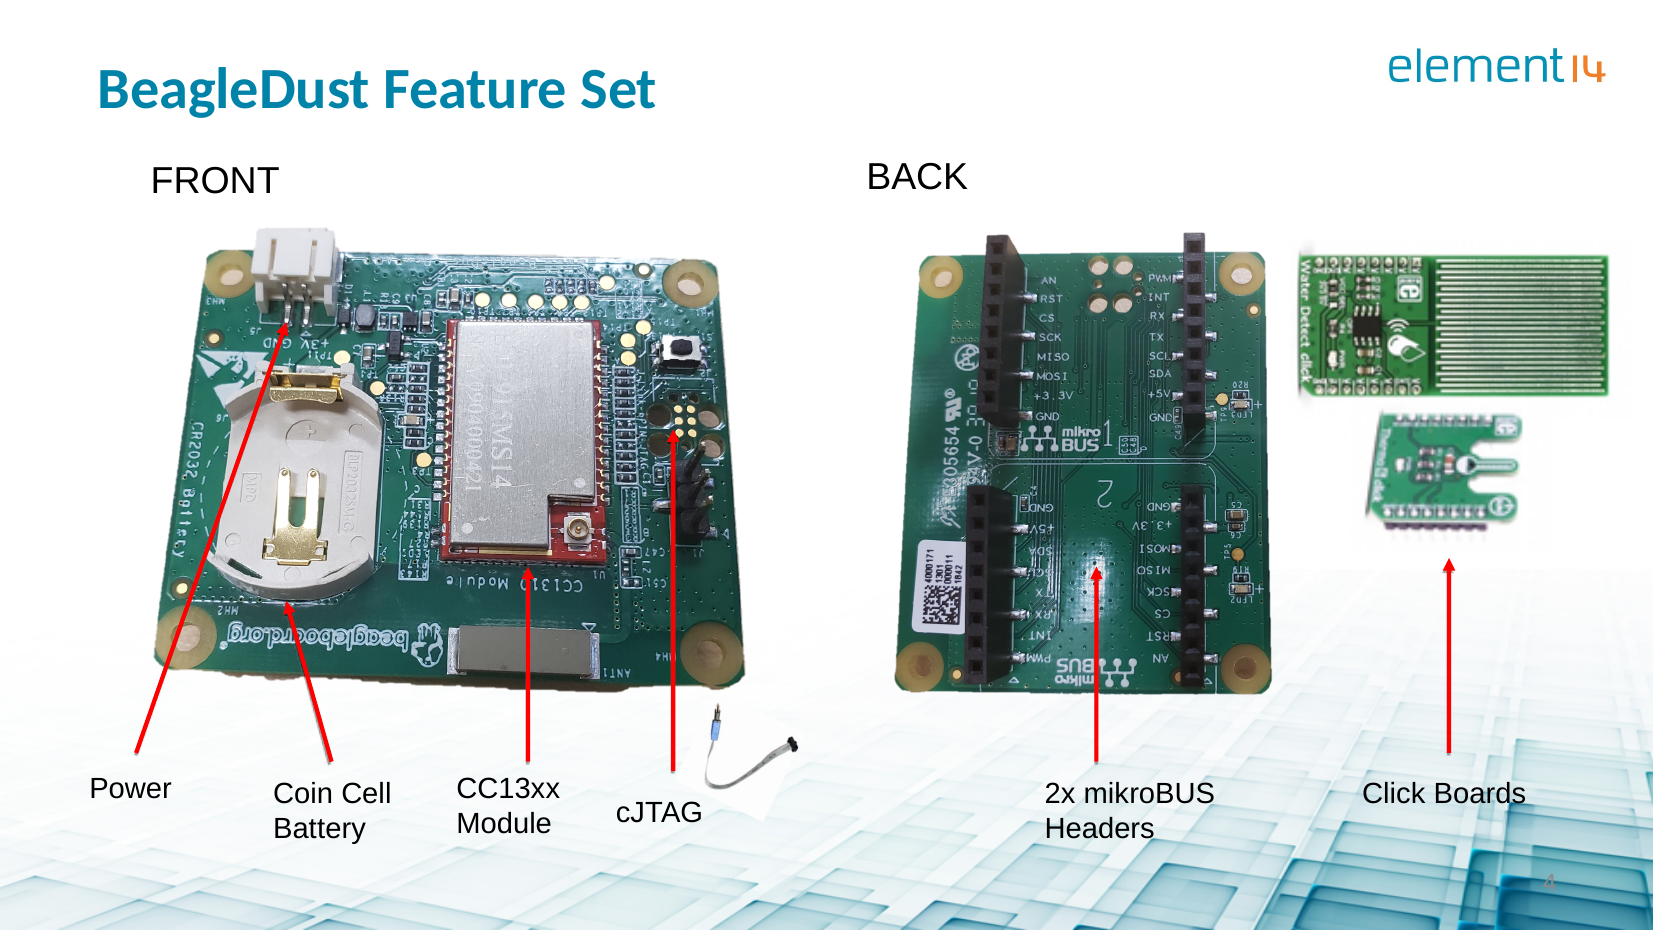

BeagleDust Feature Set
BACK
FRONT
Power
CC13xx Module
2x mikroBUS Headers
Coin Cell Battery
Click Boards
cJTAG